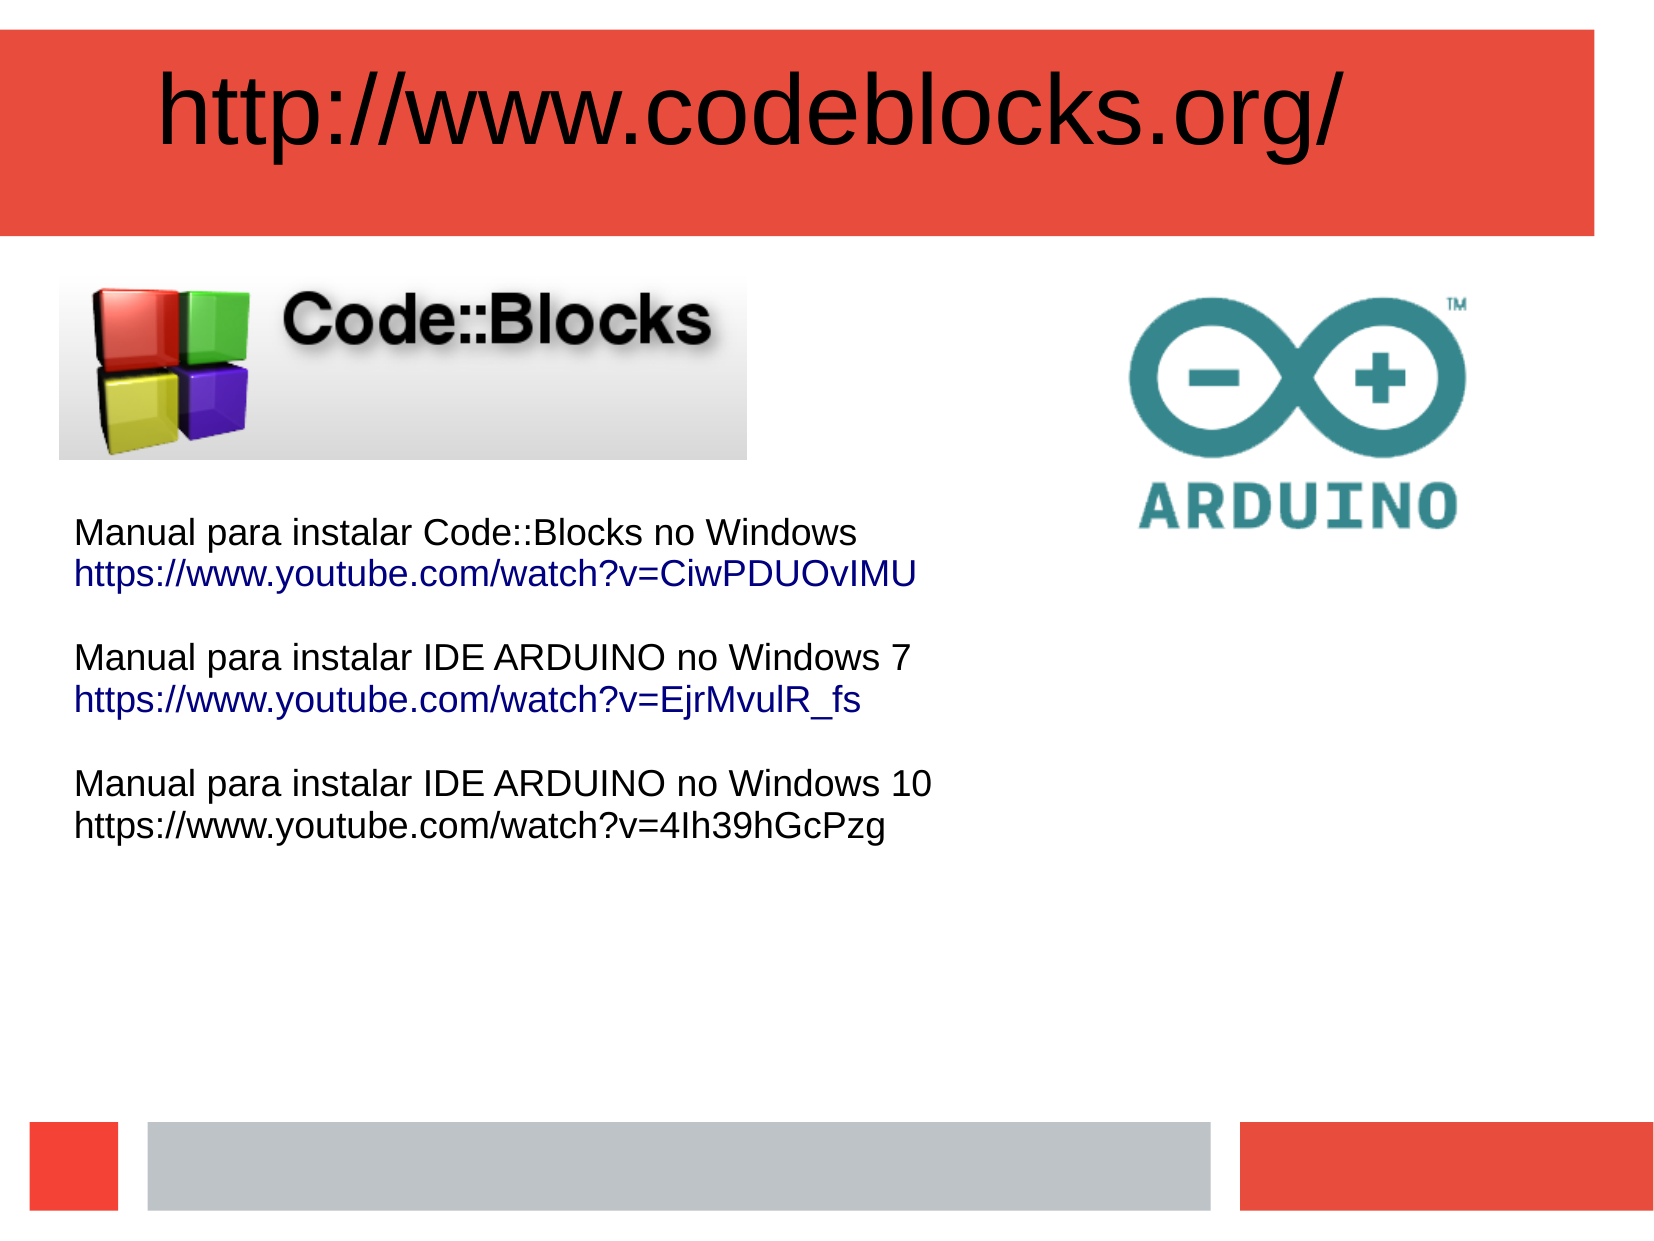

http://www.codeblocks.org/
Manual para instalar Code::Blocks no Windows
https://www.youtube.com/watch?v=CiwPDUOvIMU
Manual para instalar IDE ARDUINO no Windows 7
https://www.youtube.com/watch?v=EjrMvulR_fs
Manual para instalar IDE ARDUINO no Windows 10
https://www.youtube.com/watch?v=4Ih39hGcPzg